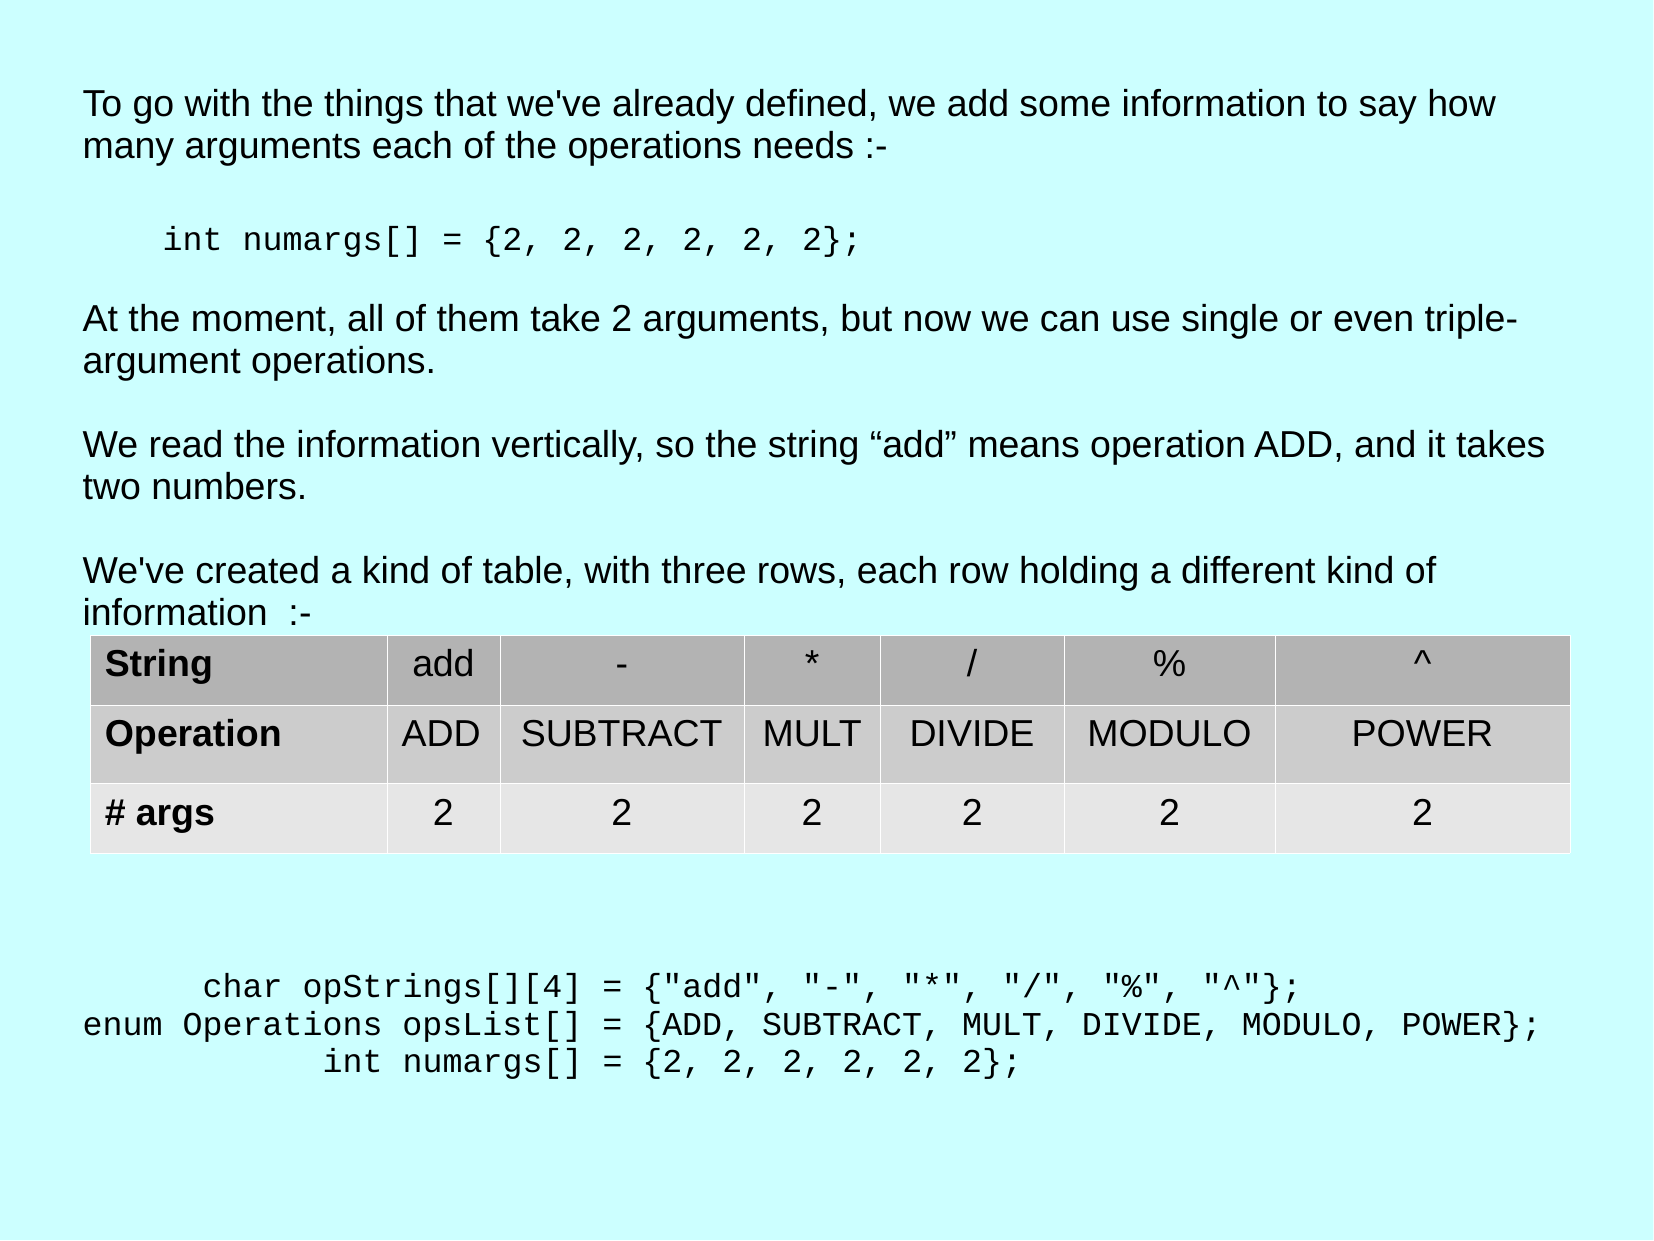

# To go with the things that we've already defined, we add some information to say how many arguments each of the operations needs :-
 int numargs[] = {2, 2, 2, 2, 2, 2};
At the moment, all of them take 2 arguments, but now we can use single or even triple-argument operations.
We read the information vertically, so the string “add” means operation ADD, and it takes two numbers.
We've created a kind of table, with three rows, each row holding a different kind of information :-
 char opStrings[][4] = {"add", "-", "*", "/", "%", "^"};
enum Operations opsList[] = {ADD, SUBTRACT, MULT, DIVIDE, MODULO, POWER};
 int numargs[] = {2, 2, 2, 2, 2, 2};
| String | add | - | \* | / | % | ^ |
| --- | --- | --- | --- | --- | --- | --- |
| Operation | ADD | SUBTRACT | MULT | DIVIDE | MODULO | POWER |
| # args | 2 | 2 | 2 | 2 | 2 | 2 |